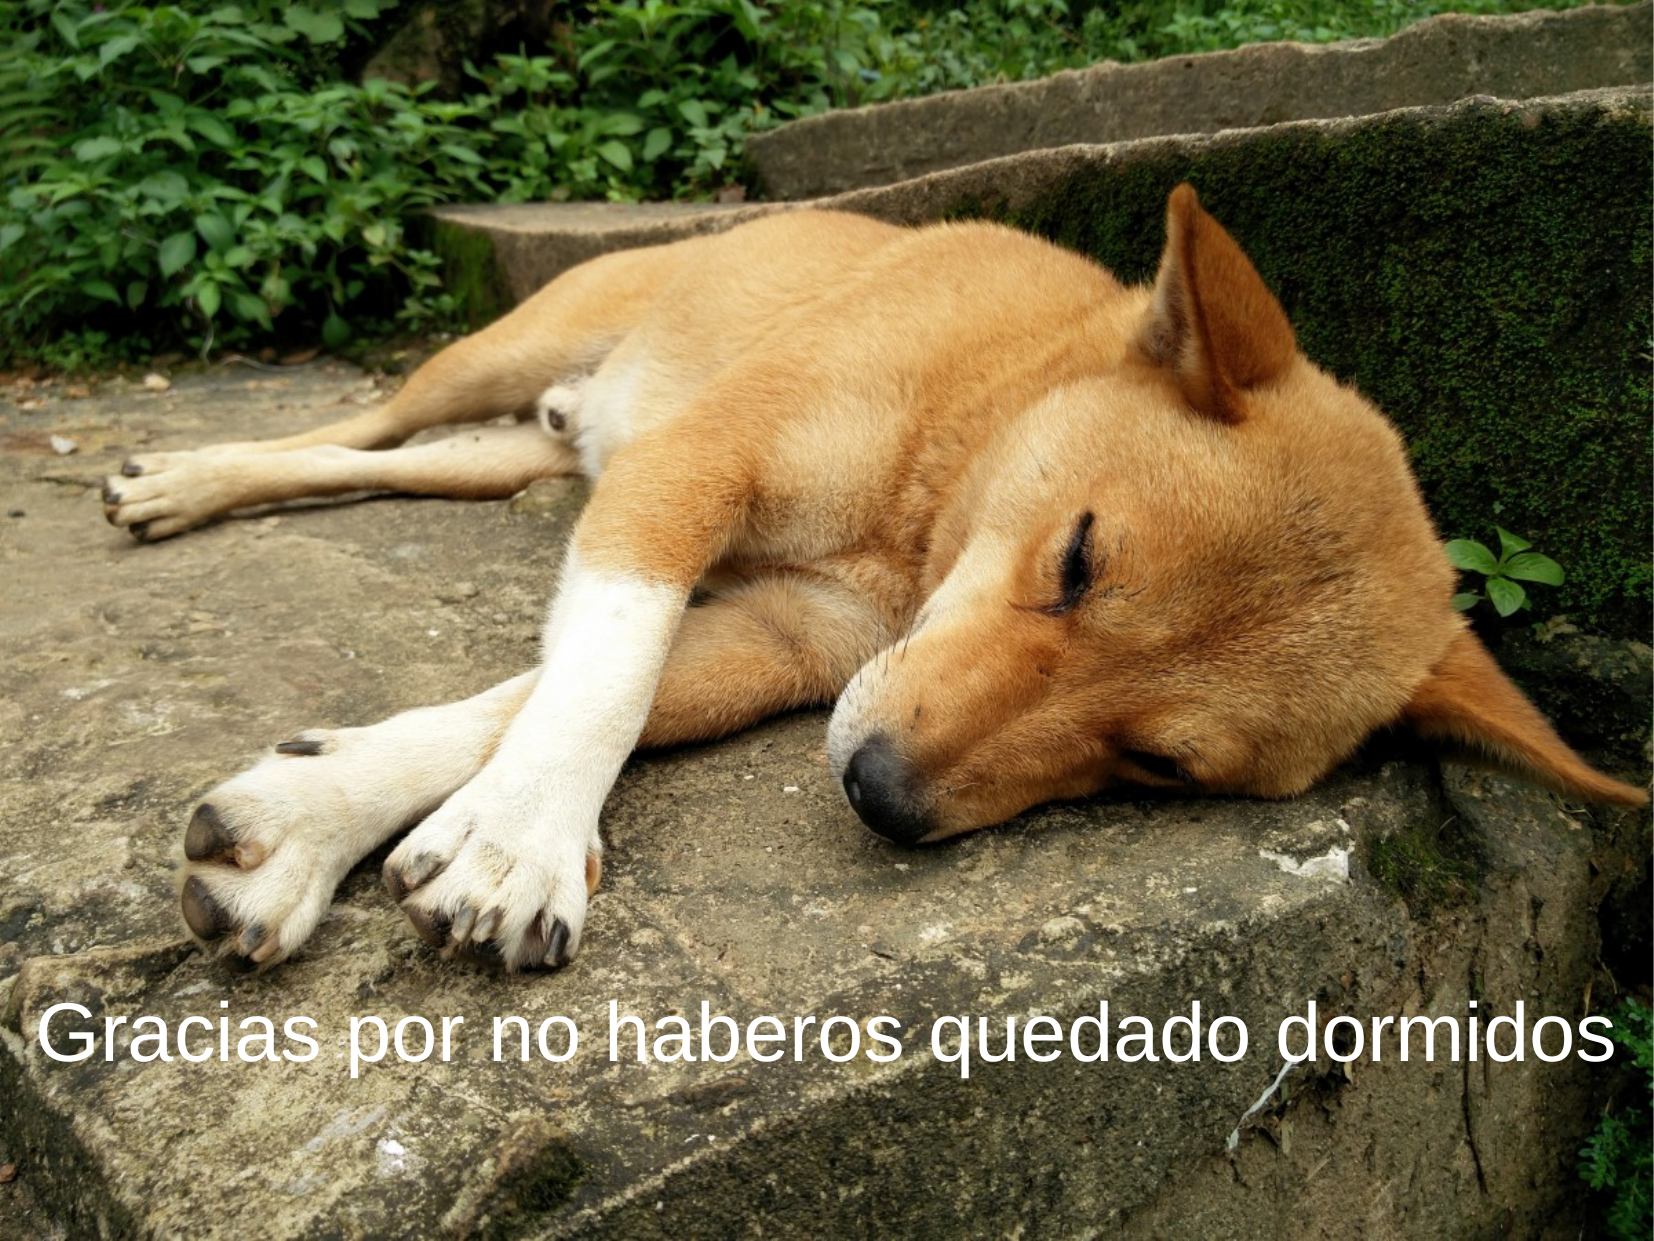

# Gracias por no haberos quedado dormidos